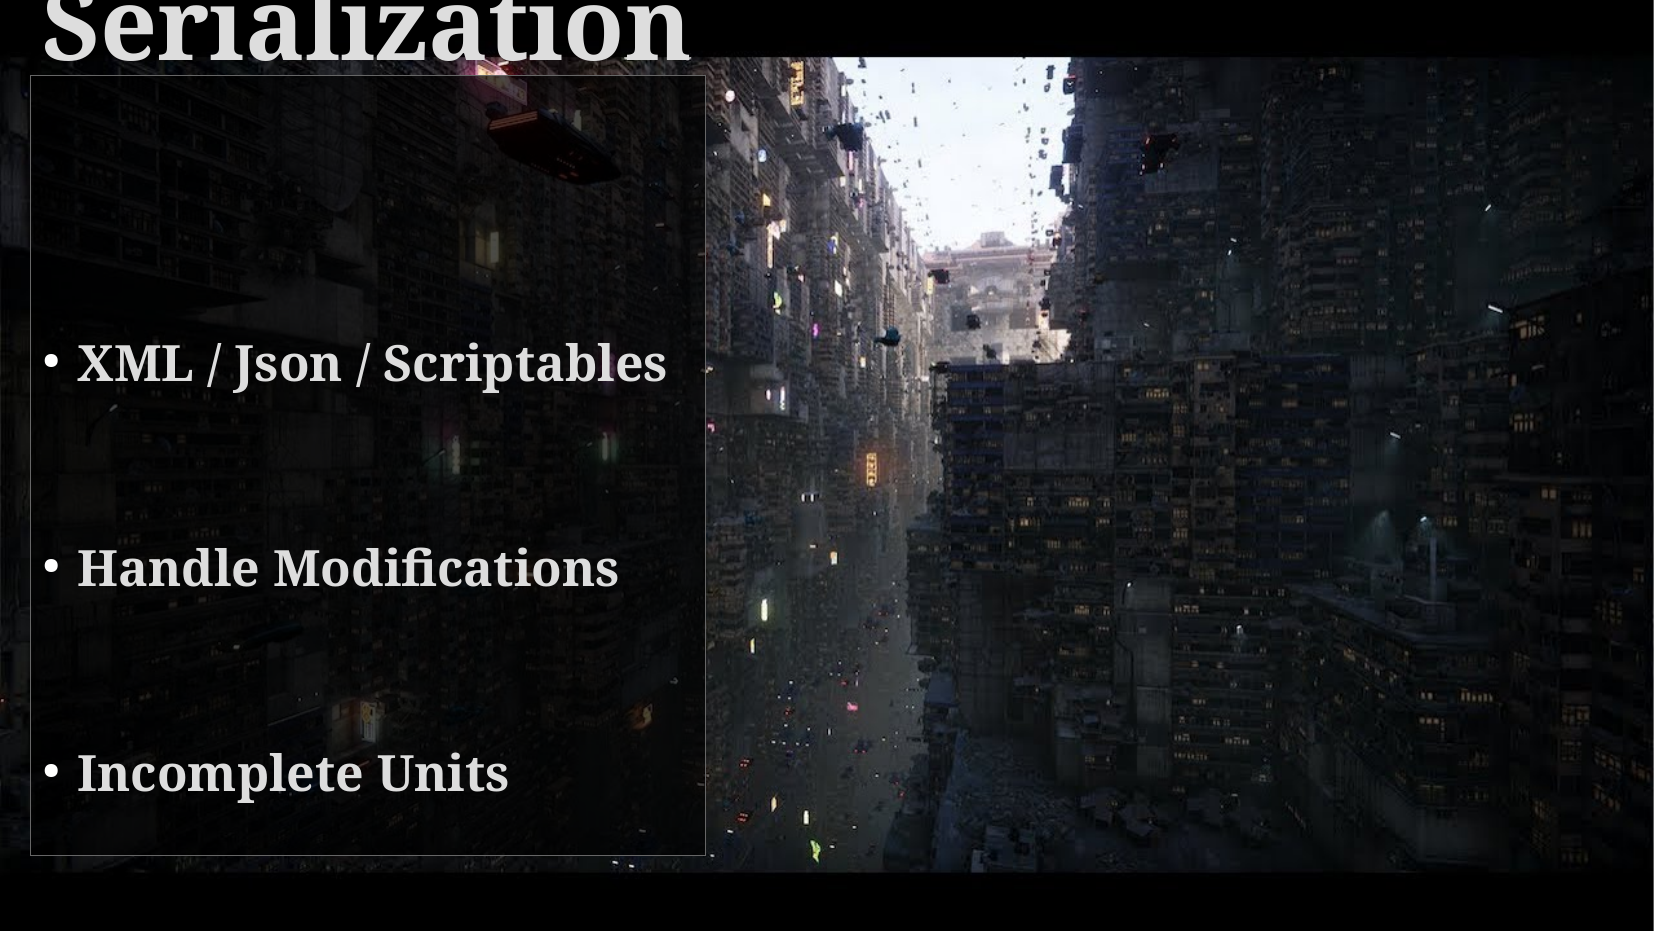

Serialization
XML / Json / Scriptables
Handle Modifications
Incomplete Units